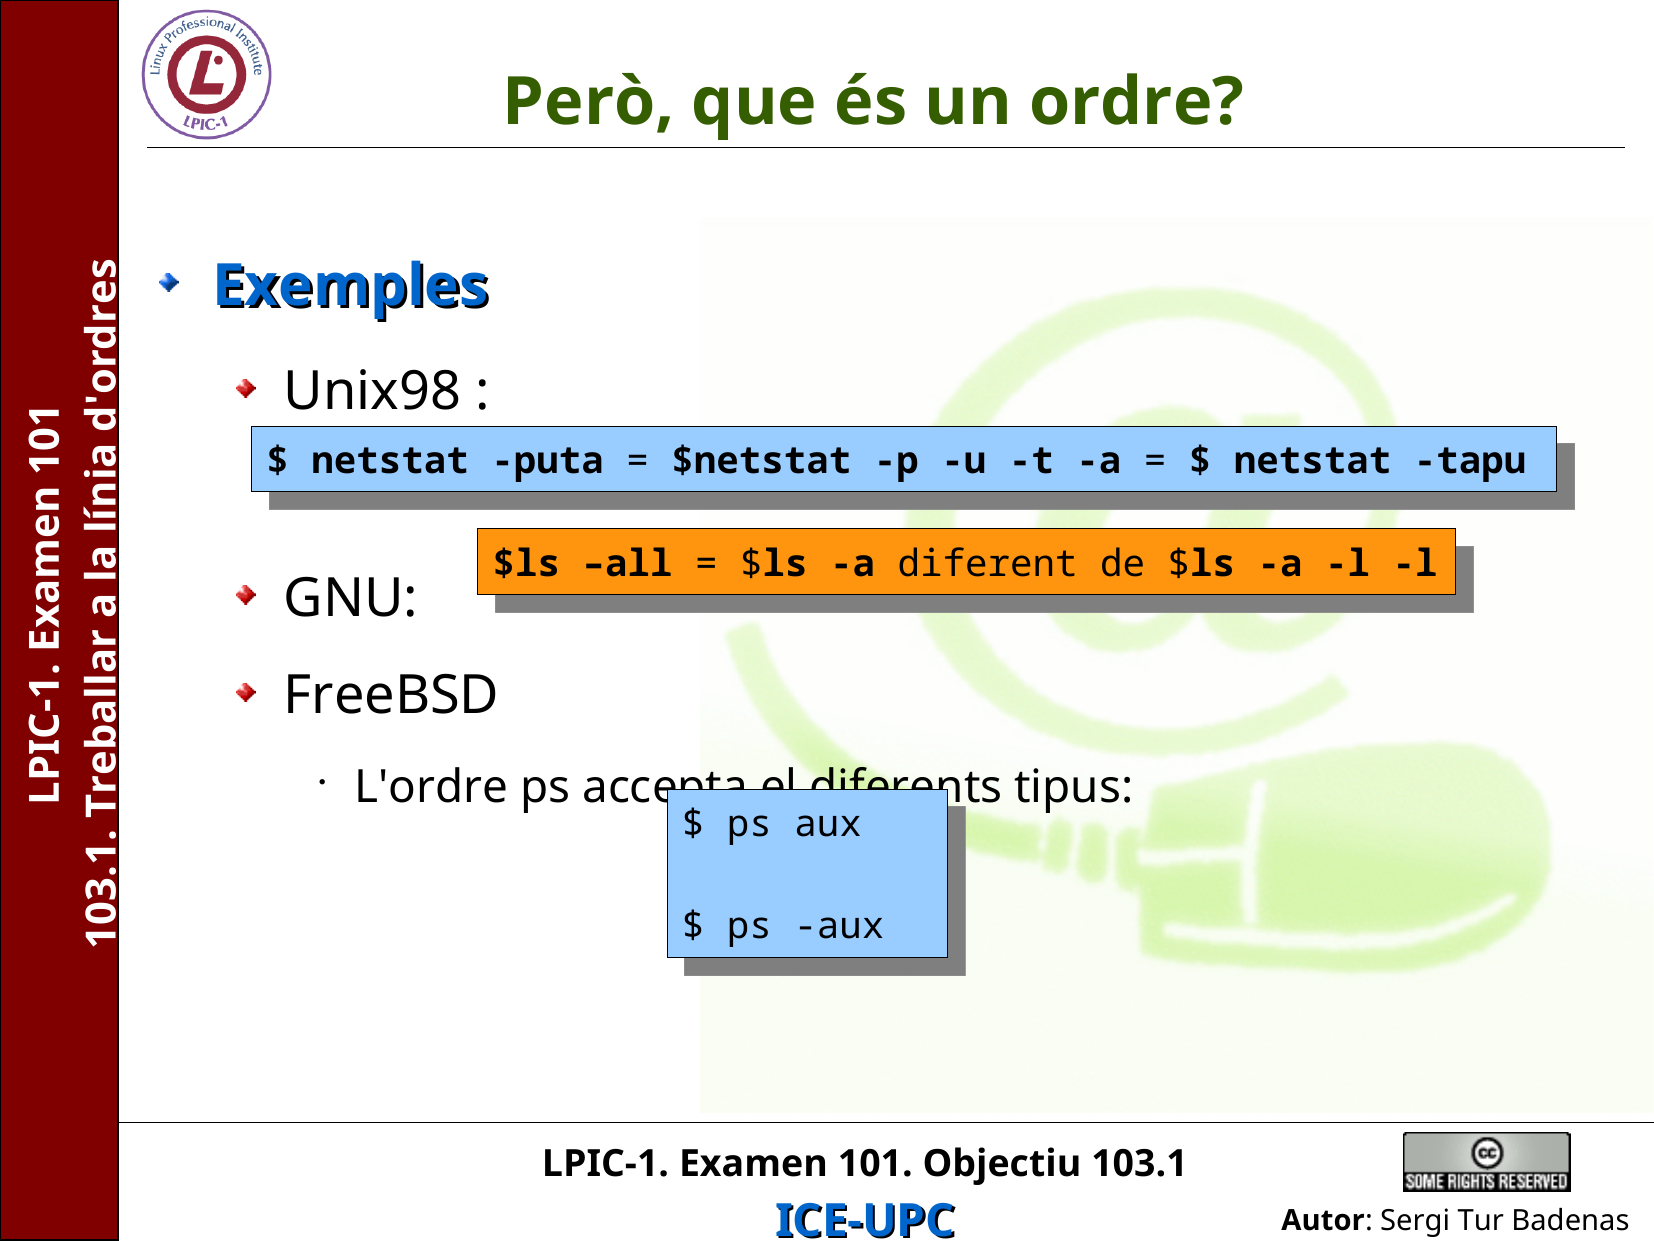

# Però, que és un ordre?
Exemples
Unix98 :
GNU:
FreeBSD
L'ordre ps accepta el diferents tipus:
$ netstat -puta = $netstat -p -u -t -a = $ netstat -tapu
$ls –all = $ls -a diferent de $ls -a -l -l
$ ps aux
$ ps -aux